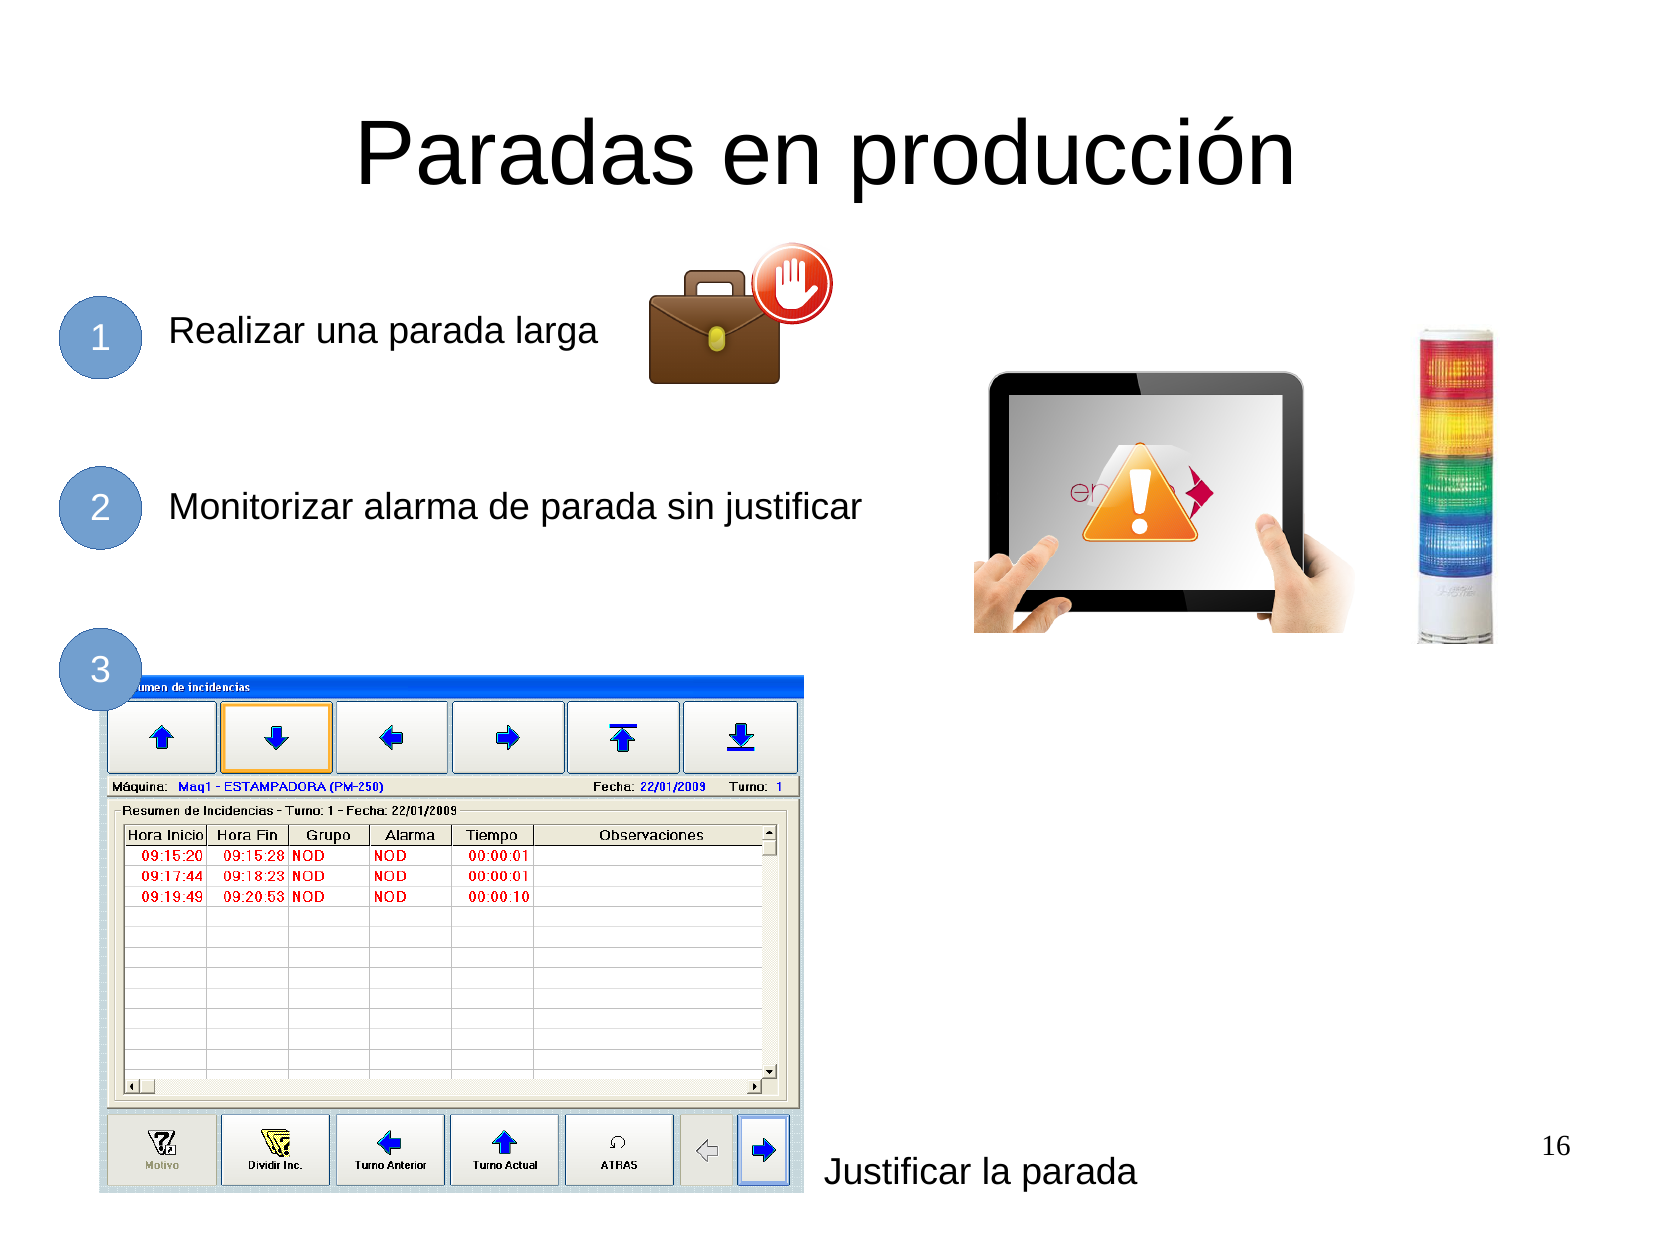

# Paradas en producción
1
Realizar una parada larga
2
Monitorizar alarma de parada sin justificar
3
16
Justificar la parada